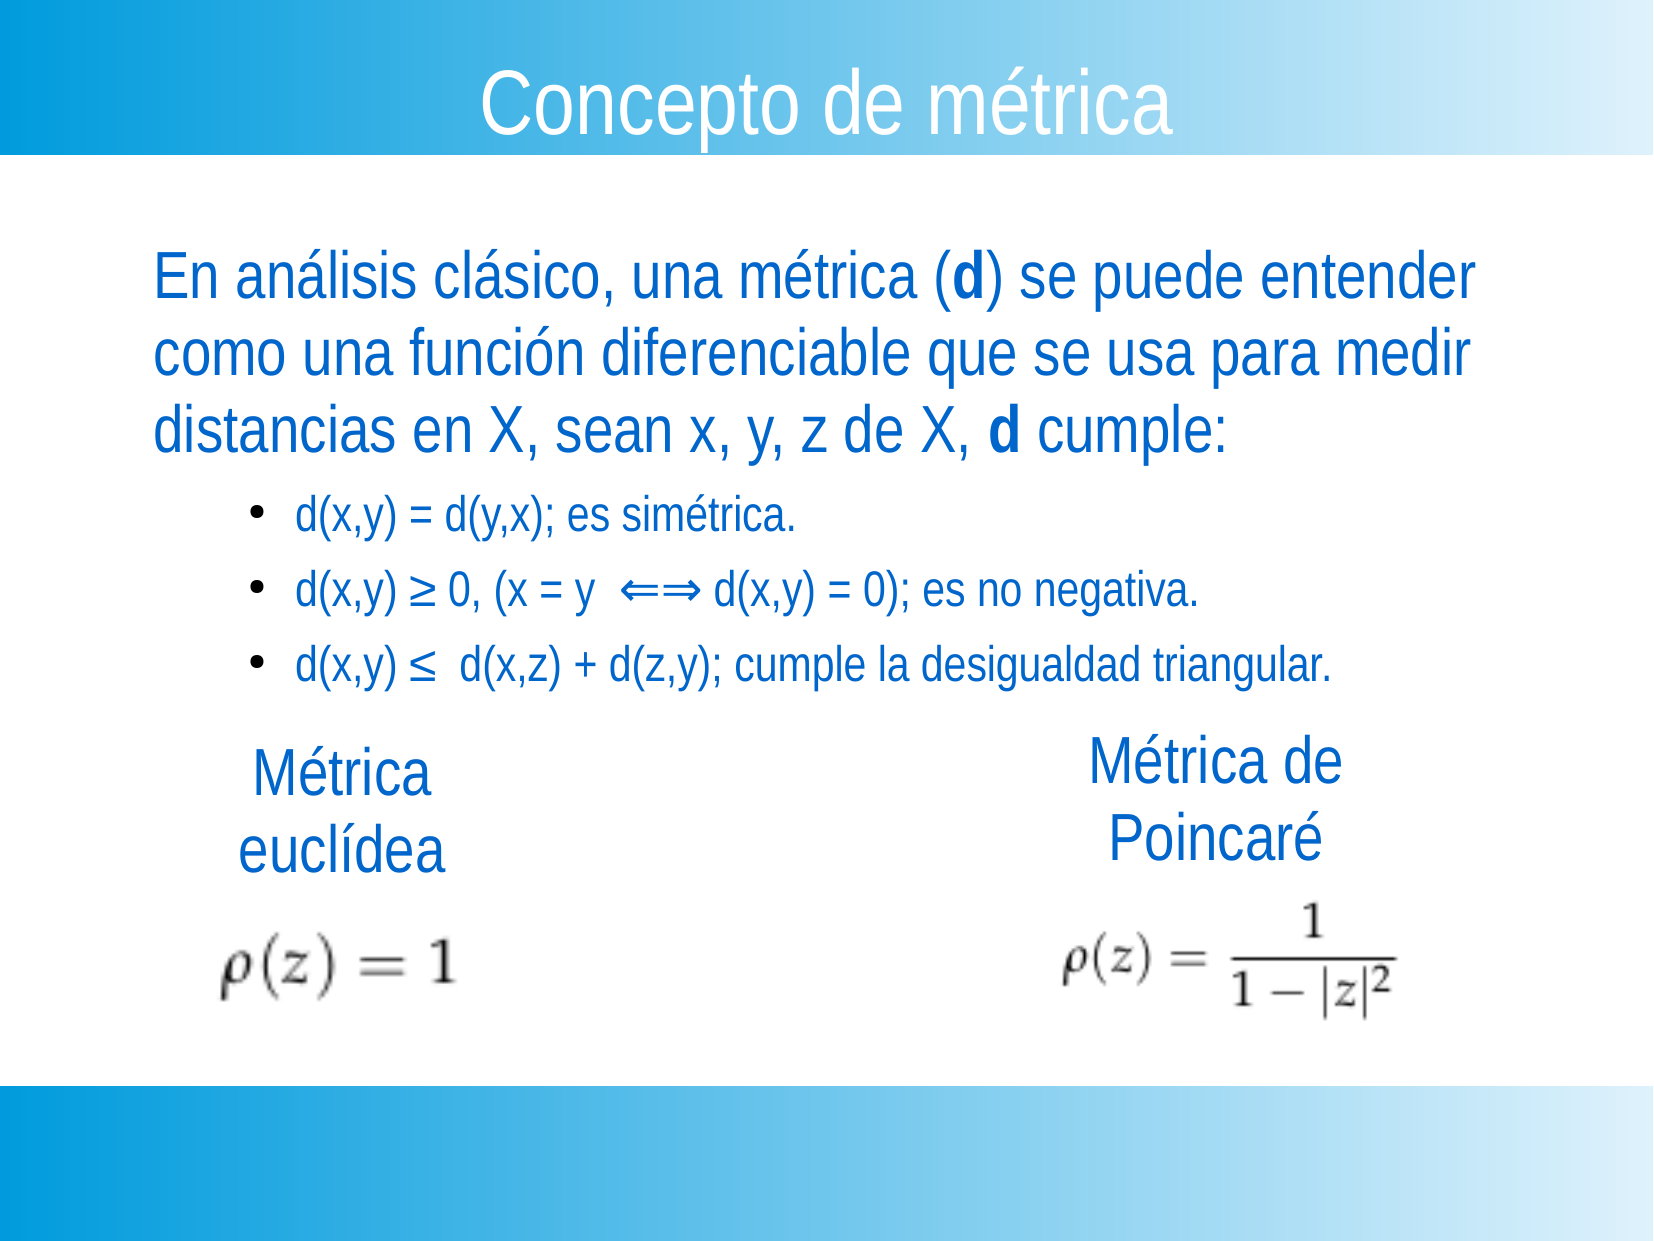

# Concepto de métrica
En análisis clásico, una métrica (d) se puede entender como una función diferenciable que se usa para medir distancias en X, sean x, y, z de X, d cumple:
d(x,y) = d(y,x); es simétrica.
d(x,y) ≥ 0, (x = y ⇐⇒ d(x,y) = 0); es no negativa.
d(x,y) ≤ d(x,z) + d(z,y); cumple la desigualdad triangular.
Métrica de Poincaré
Métrica euclídea